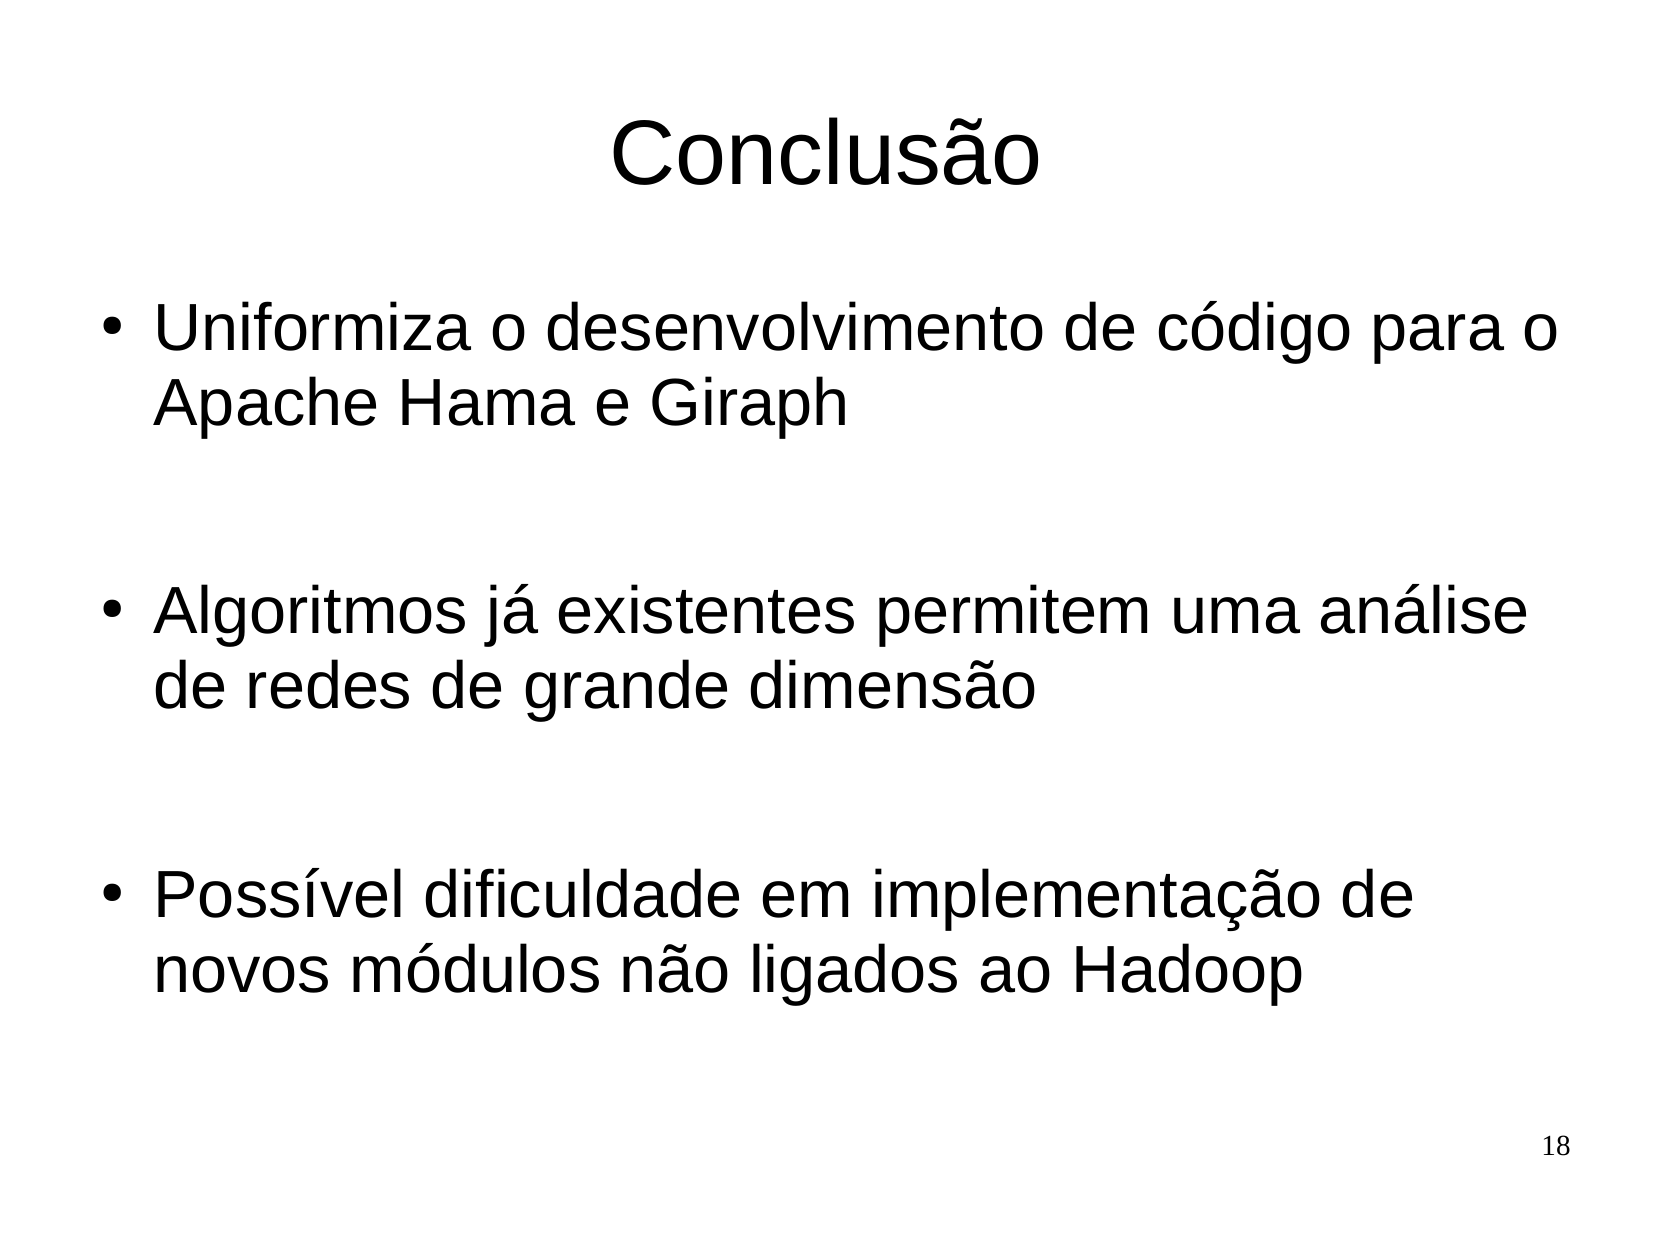

# Conclusão
Uniformiza o desenvolvimento de código para o Apache Hama e Giraph
Algoritmos já existentes permitem uma análise de redes de grande dimensão
Possível dificuldade em implementação de novos módulos não ligados ao Hadoop
18